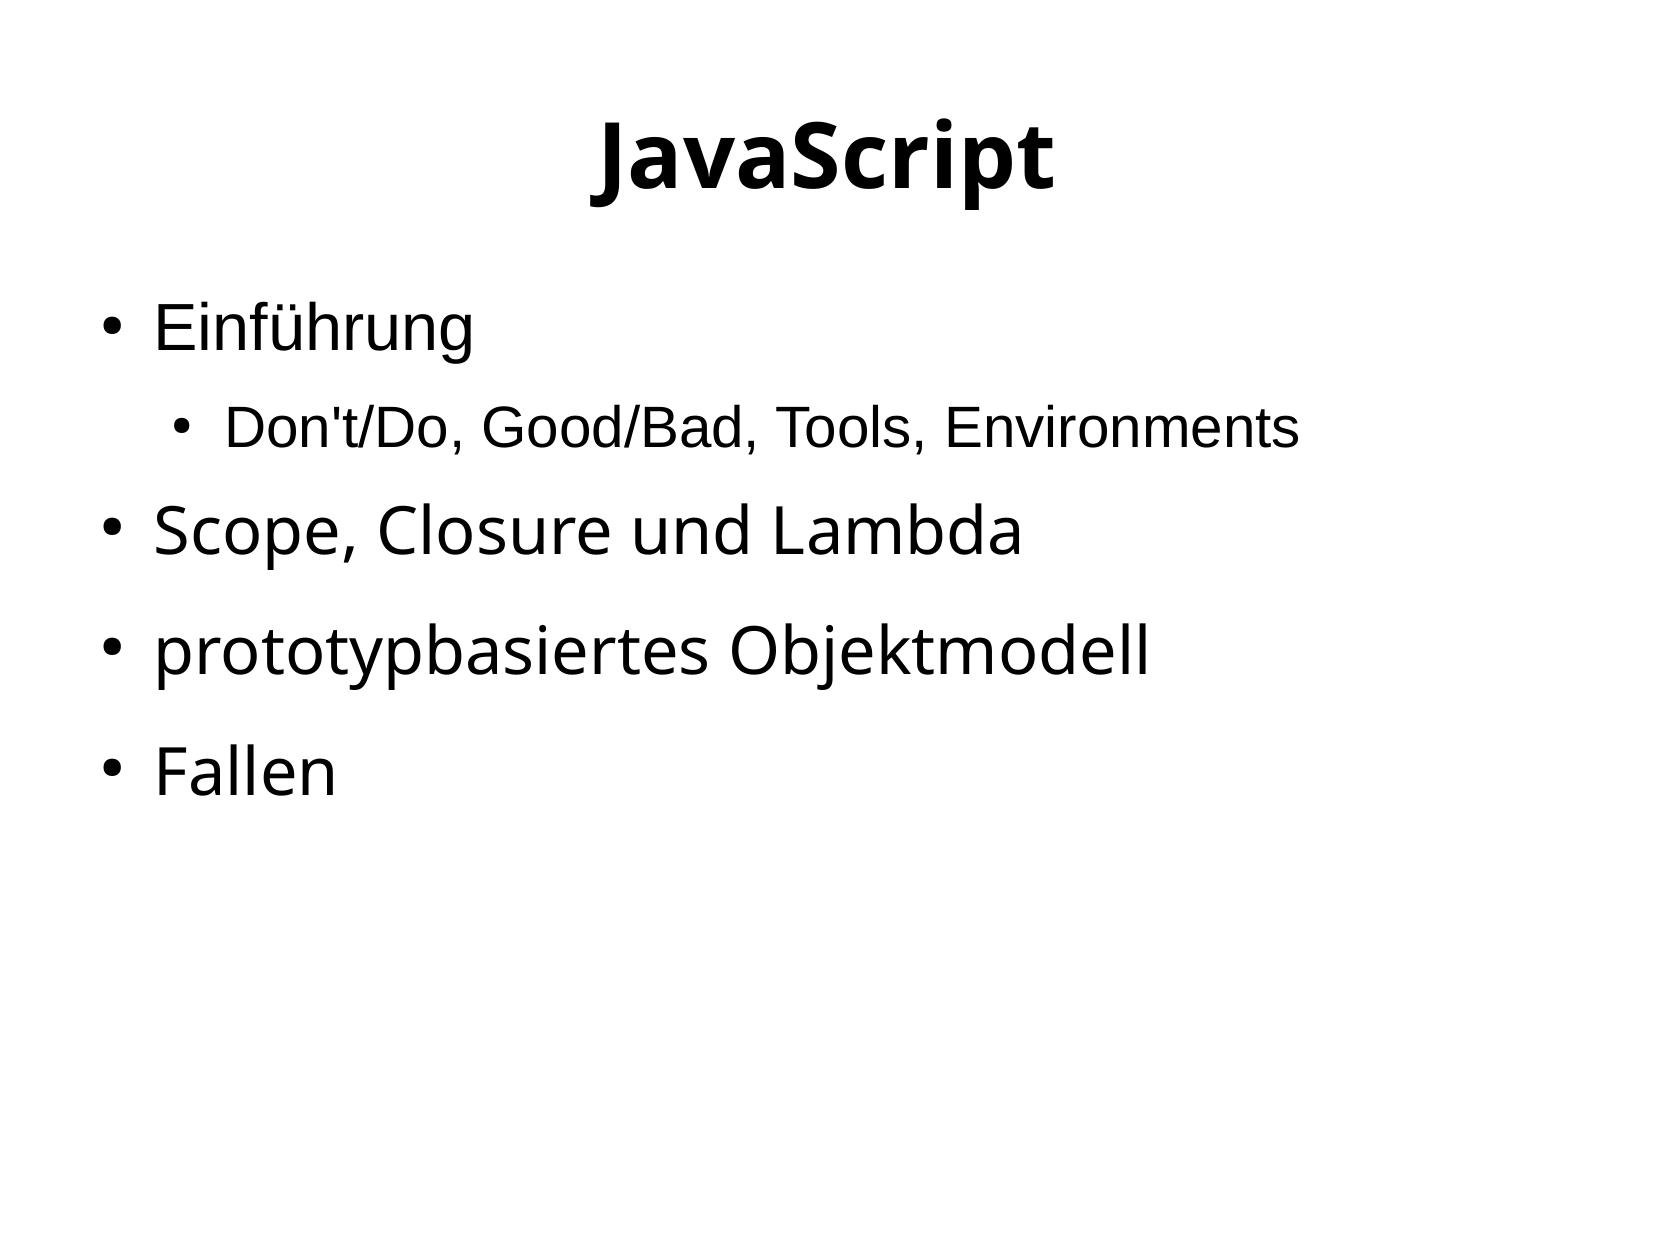

# JavaScript
Einführung
Don't/Do, Good/Bad, Tools, Environments
Scope, Closure und Lambda
prototypbasiertes Objektmodell
Fallen